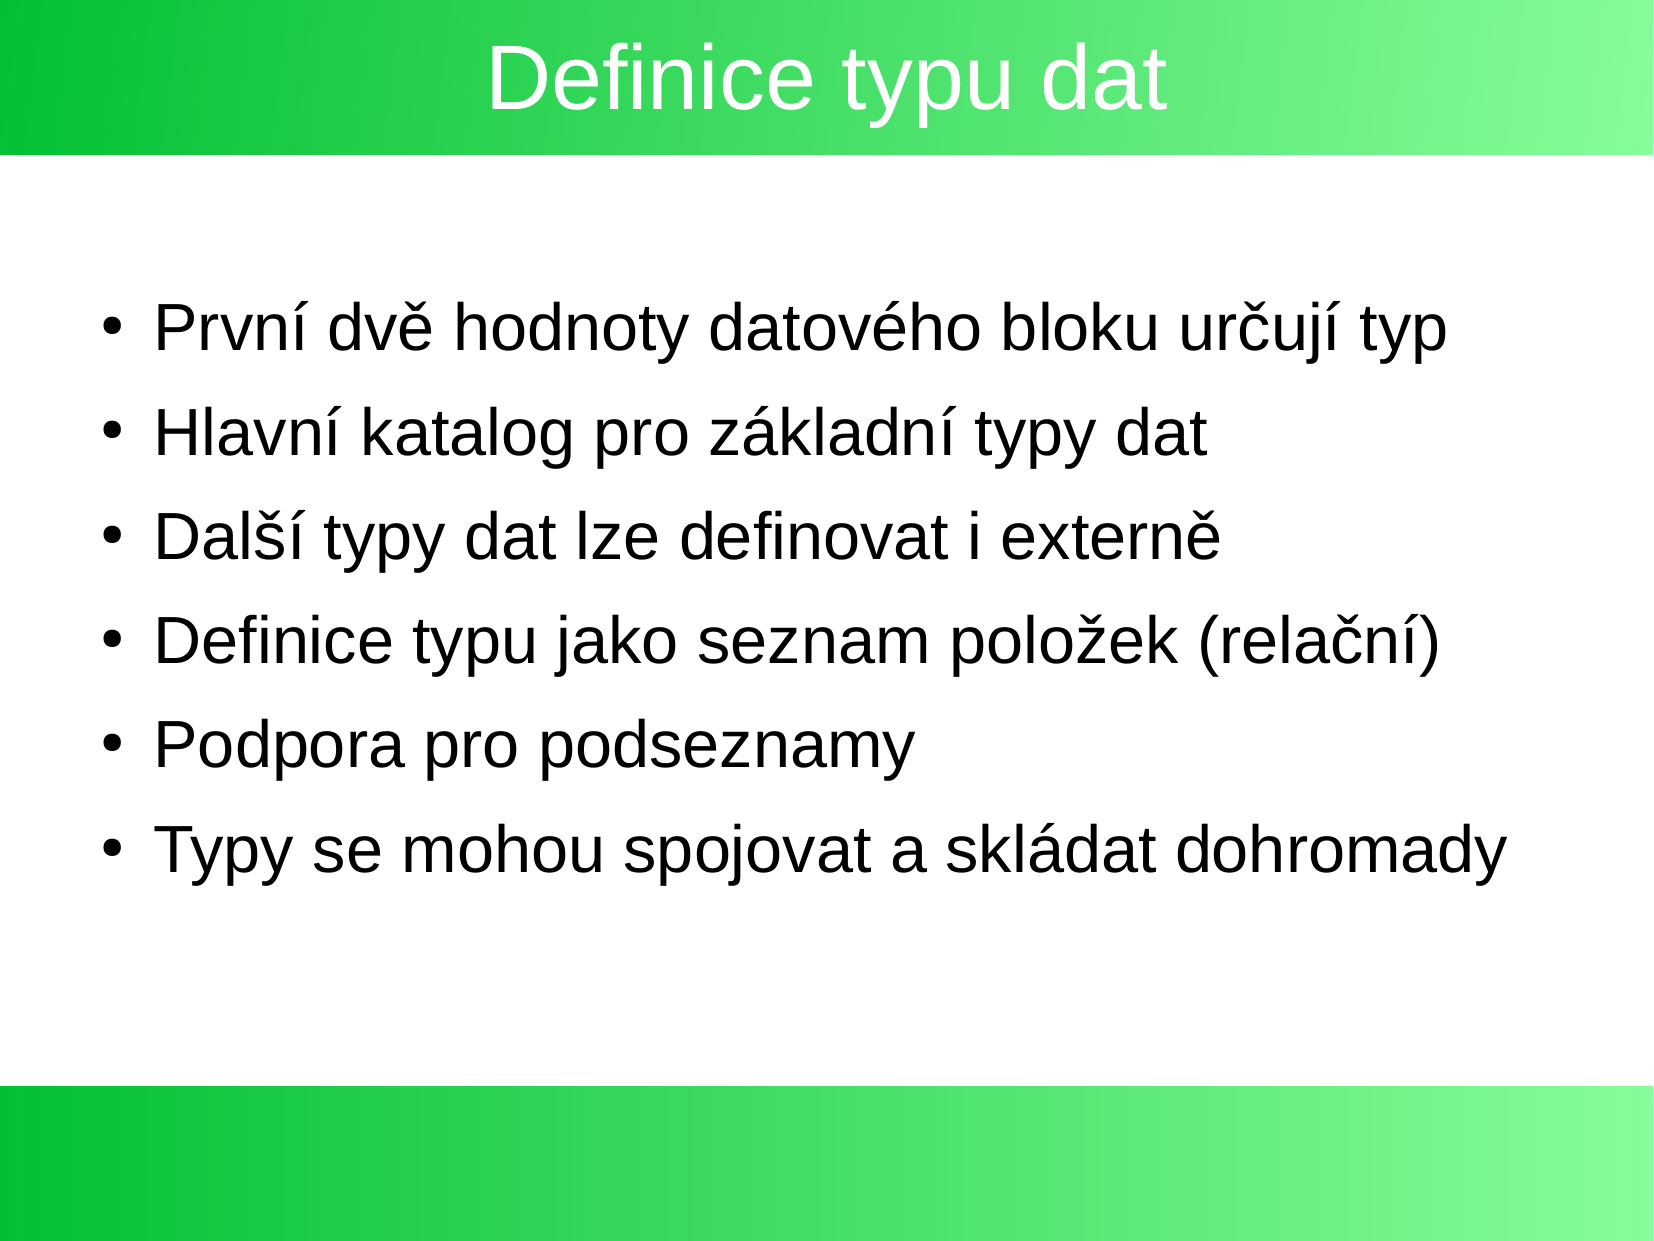

# Definice typu dat
První dvě hodnoty datového bloku určují typ
Hlavní katalog pro základní typy dat
Další typy dat lze definovat i externě
Definice typu jako seznam položek (relační)
Podpora pro podseznamy
Typy se mohou spojovat a skládat dohromady